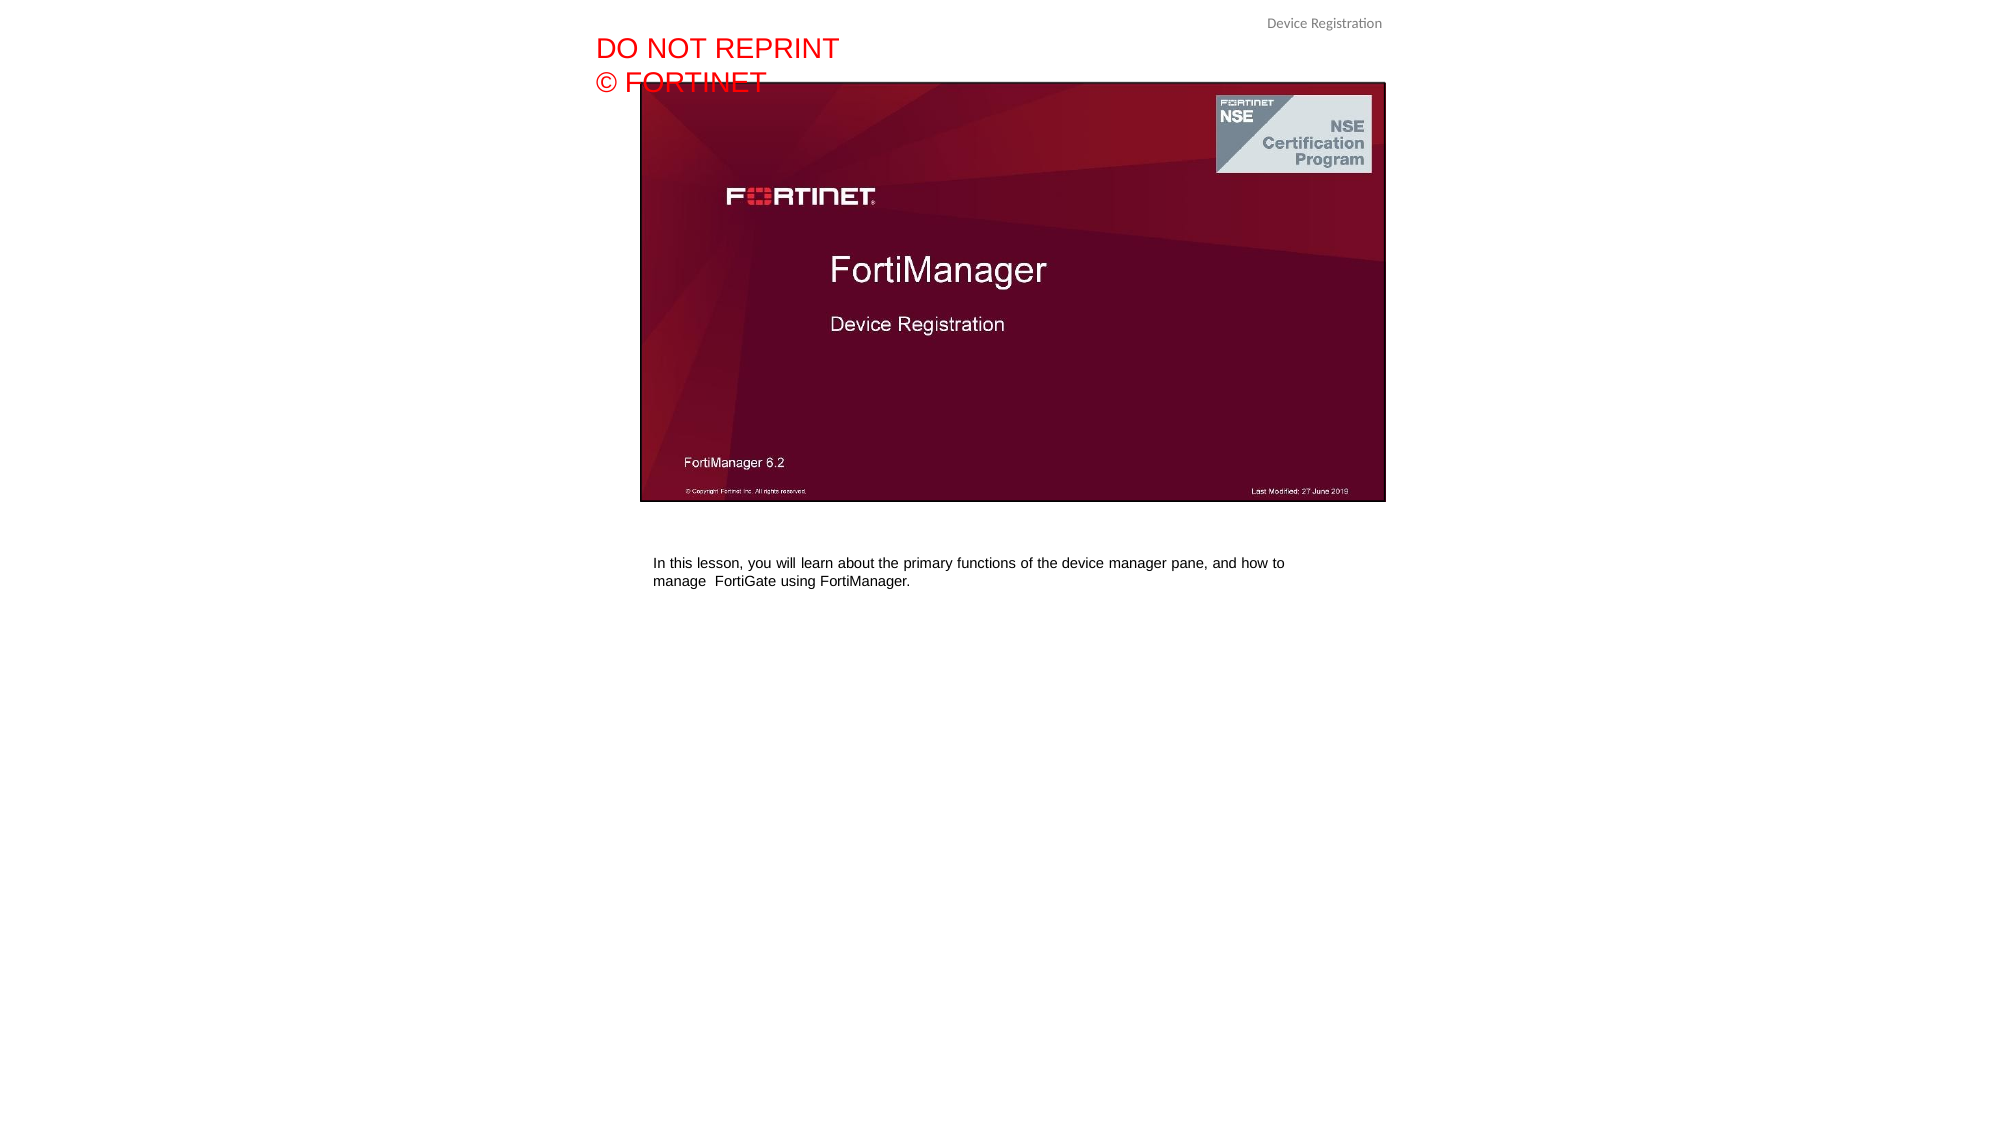

Device Registration
DO NOT REPRINT
© FORTINET
In this lesson, you will learn about the primary functions of the device manager pane, and how to manage FortiGate using FortiManager.
FortiManager 6.2 Study Guide
1